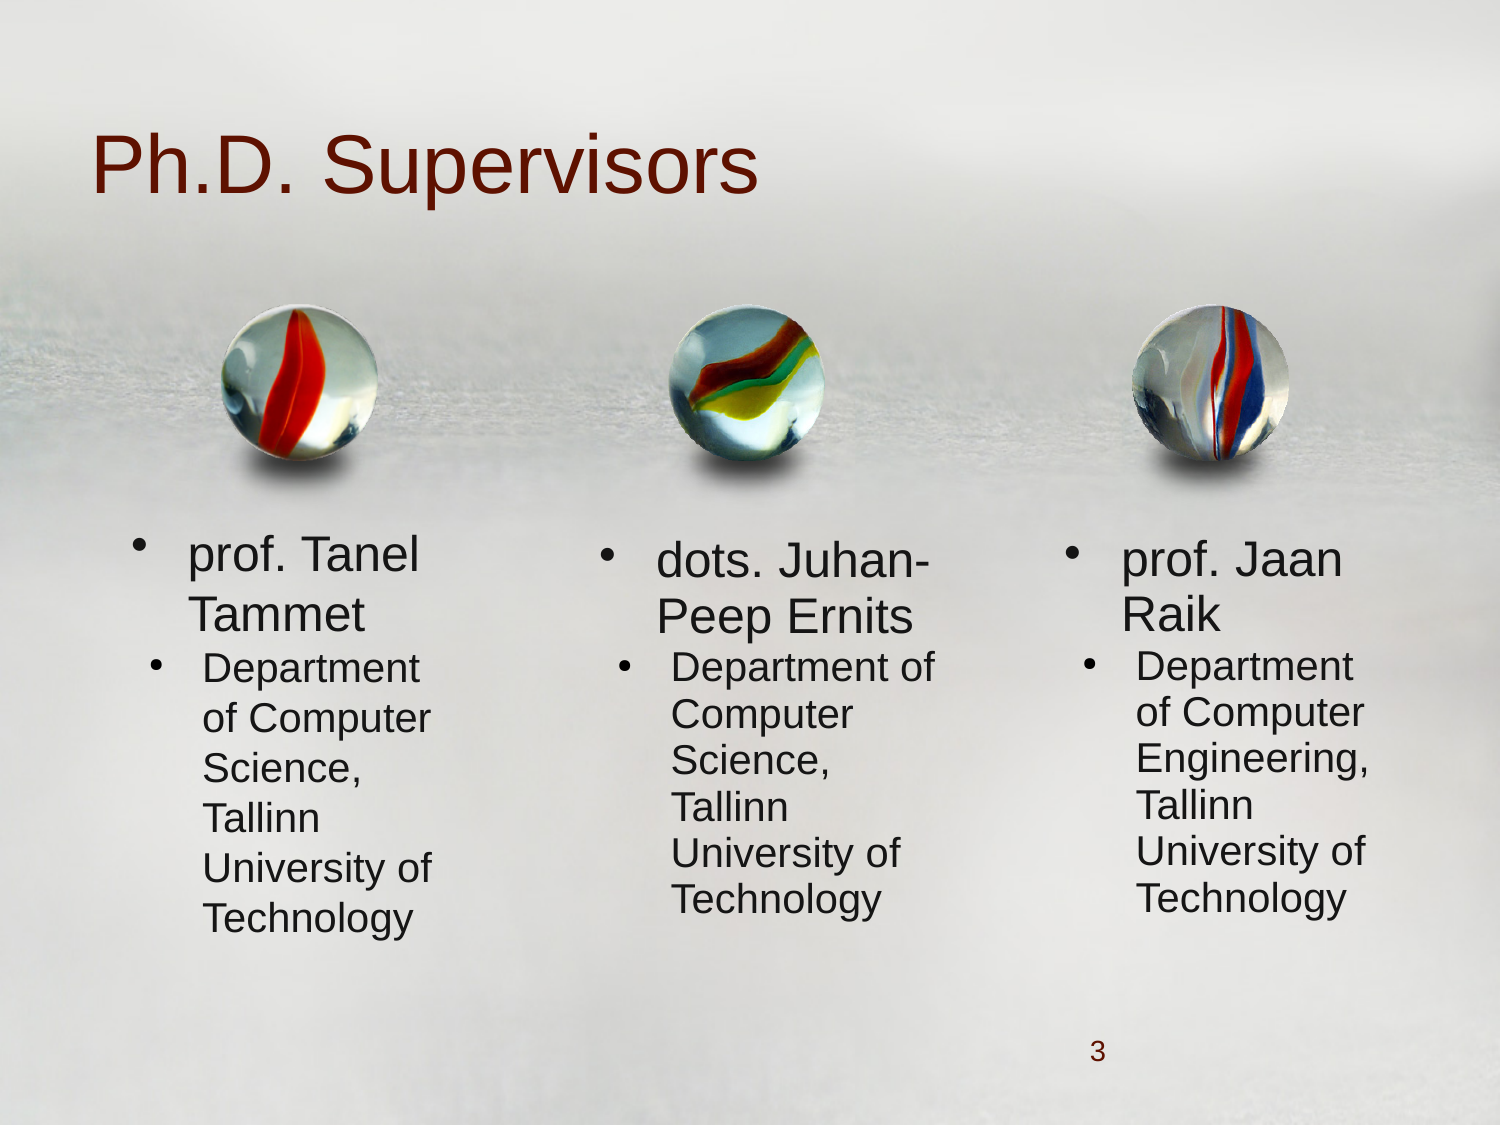

# Ph.D. Supervisors
prof. Tanel Tammet
Department of Computer Science, Tallinn University of Technology
prof. Jaan Raik
Department of Computer Engineering, Tallinn University of Technology
dots. Juhan-Peep Ernits
Department of Computer Science, Tallinn University of Technology
Tallinn, 01.01.2016
3